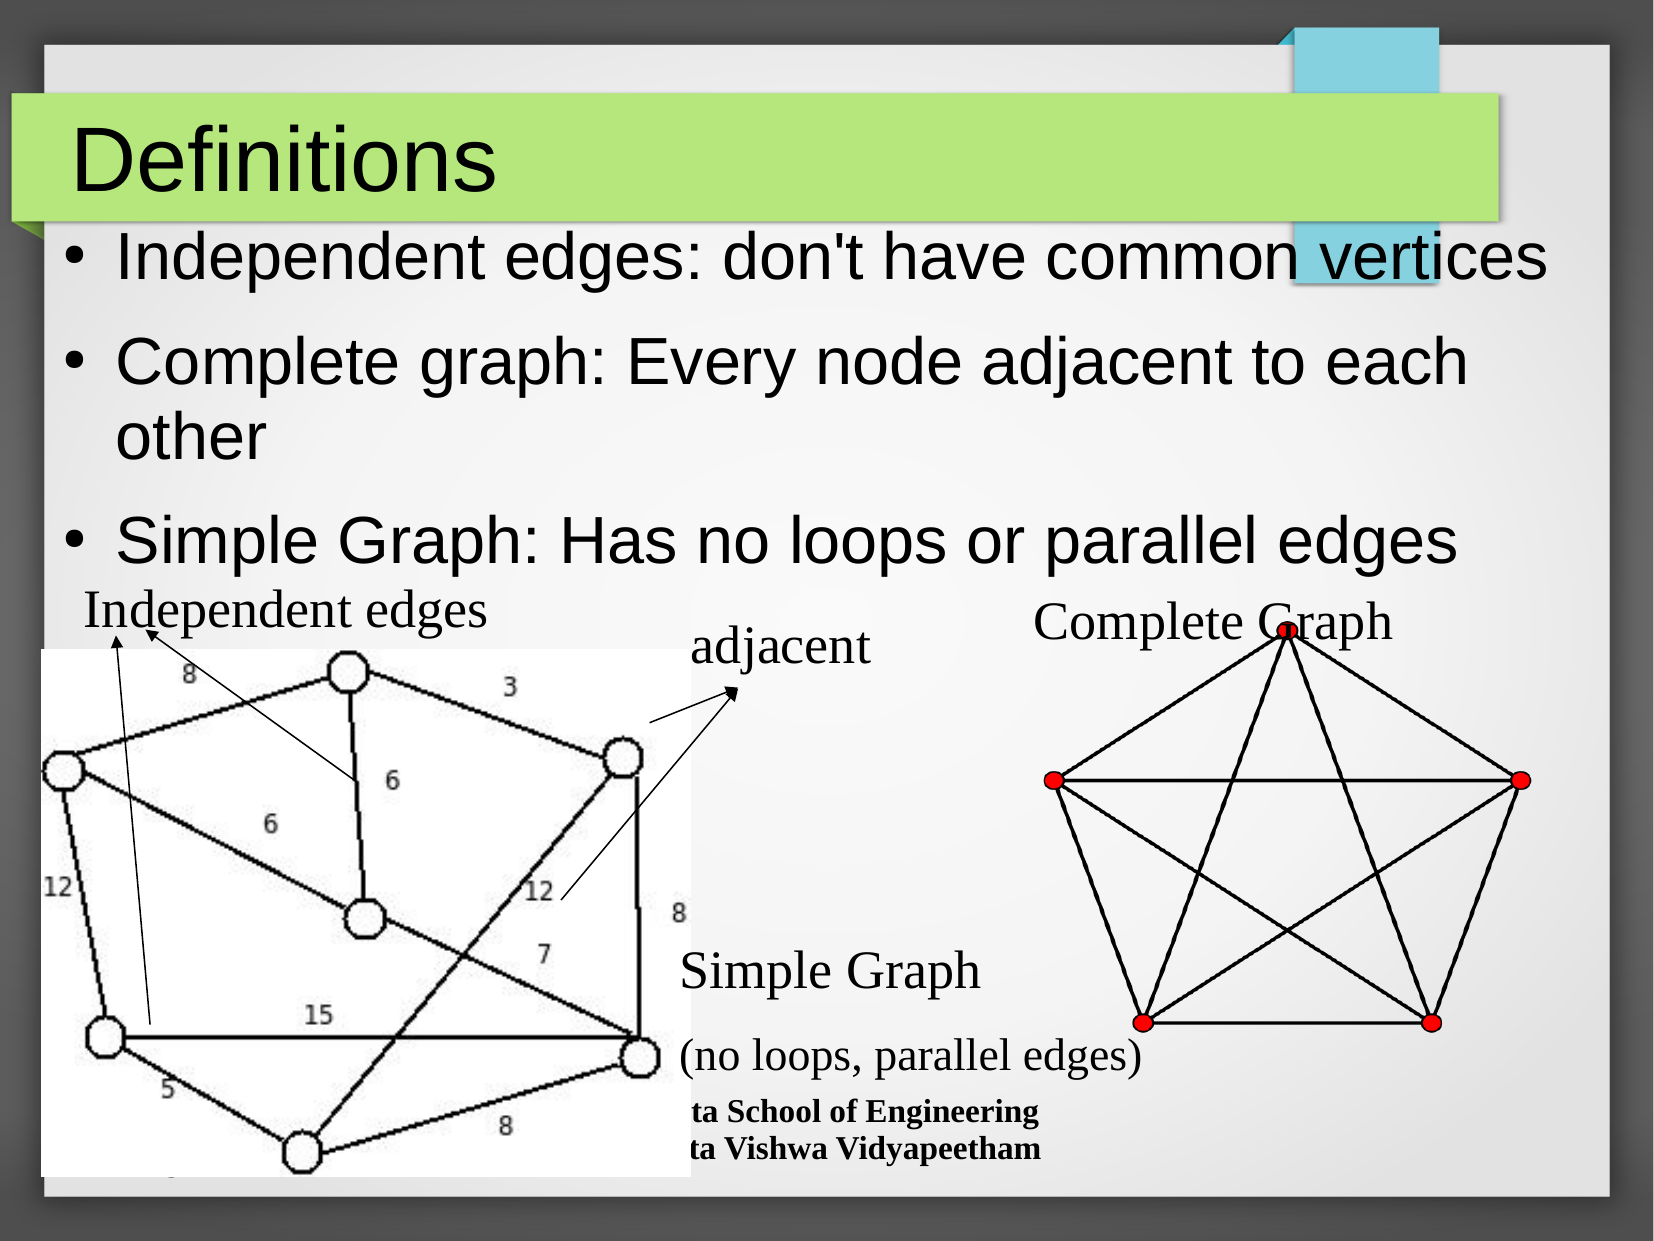

# Definitions
Independent edges: don't have common vertices
Complete graph: Every node adjacent to each other
Simple Graph: Has no loops or parallel edges
Independent edges
Complete Graph
adjacent
Simple Graph
(no loops, parallel edges)‏